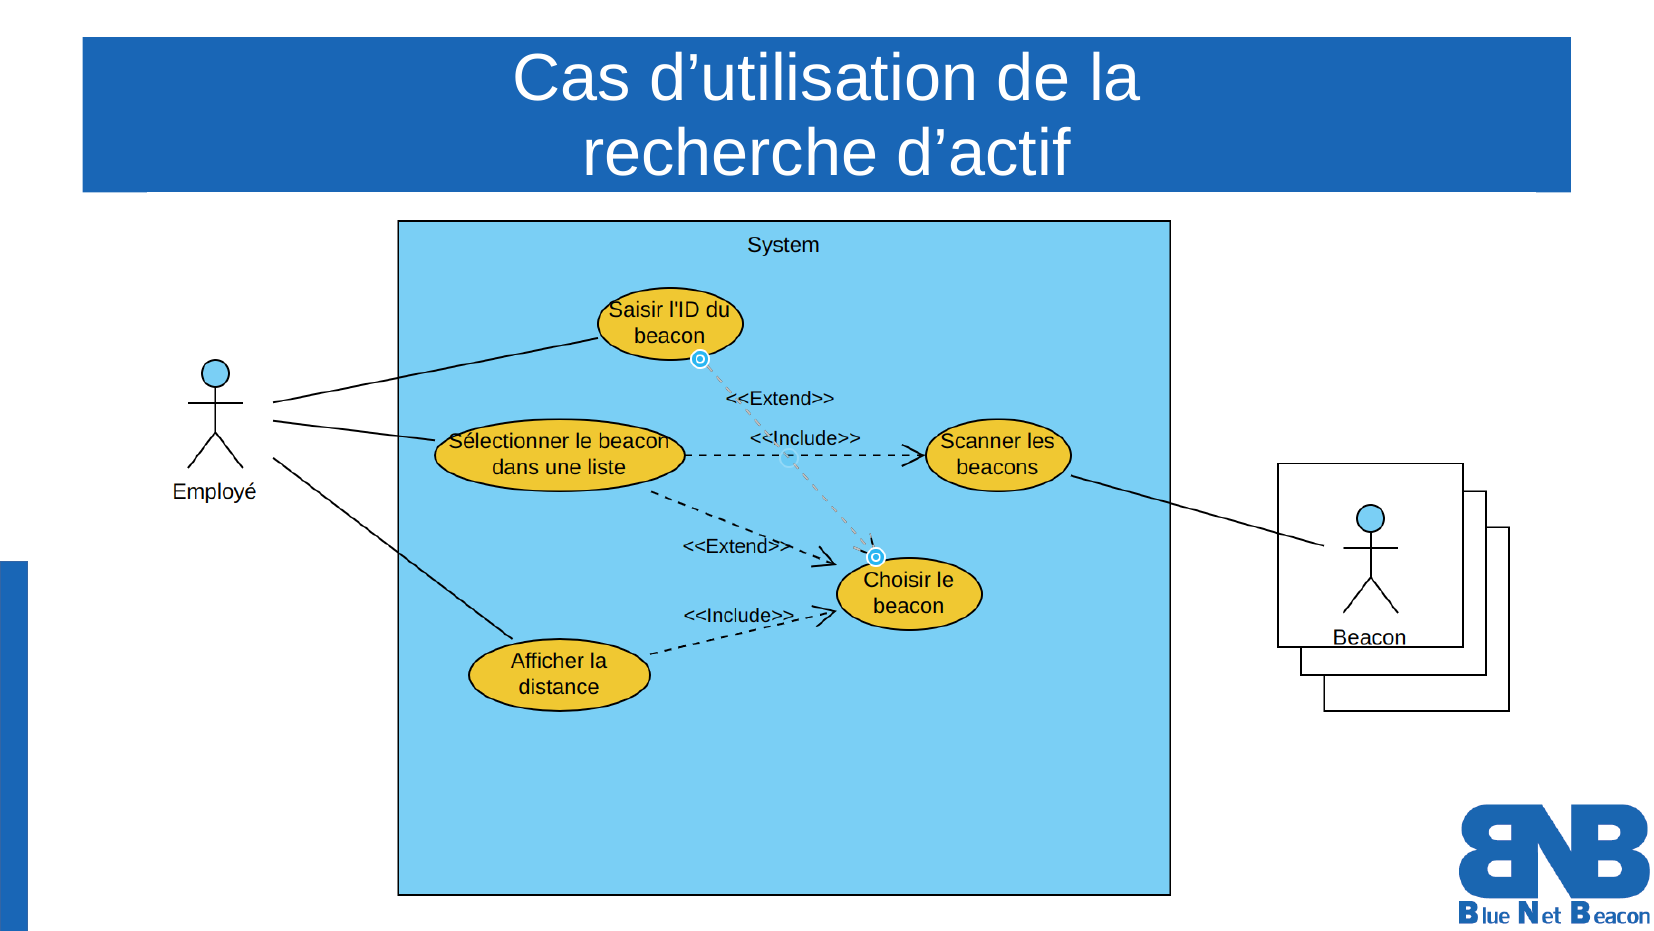

# Cas d’utilisation de la recherche d’actif